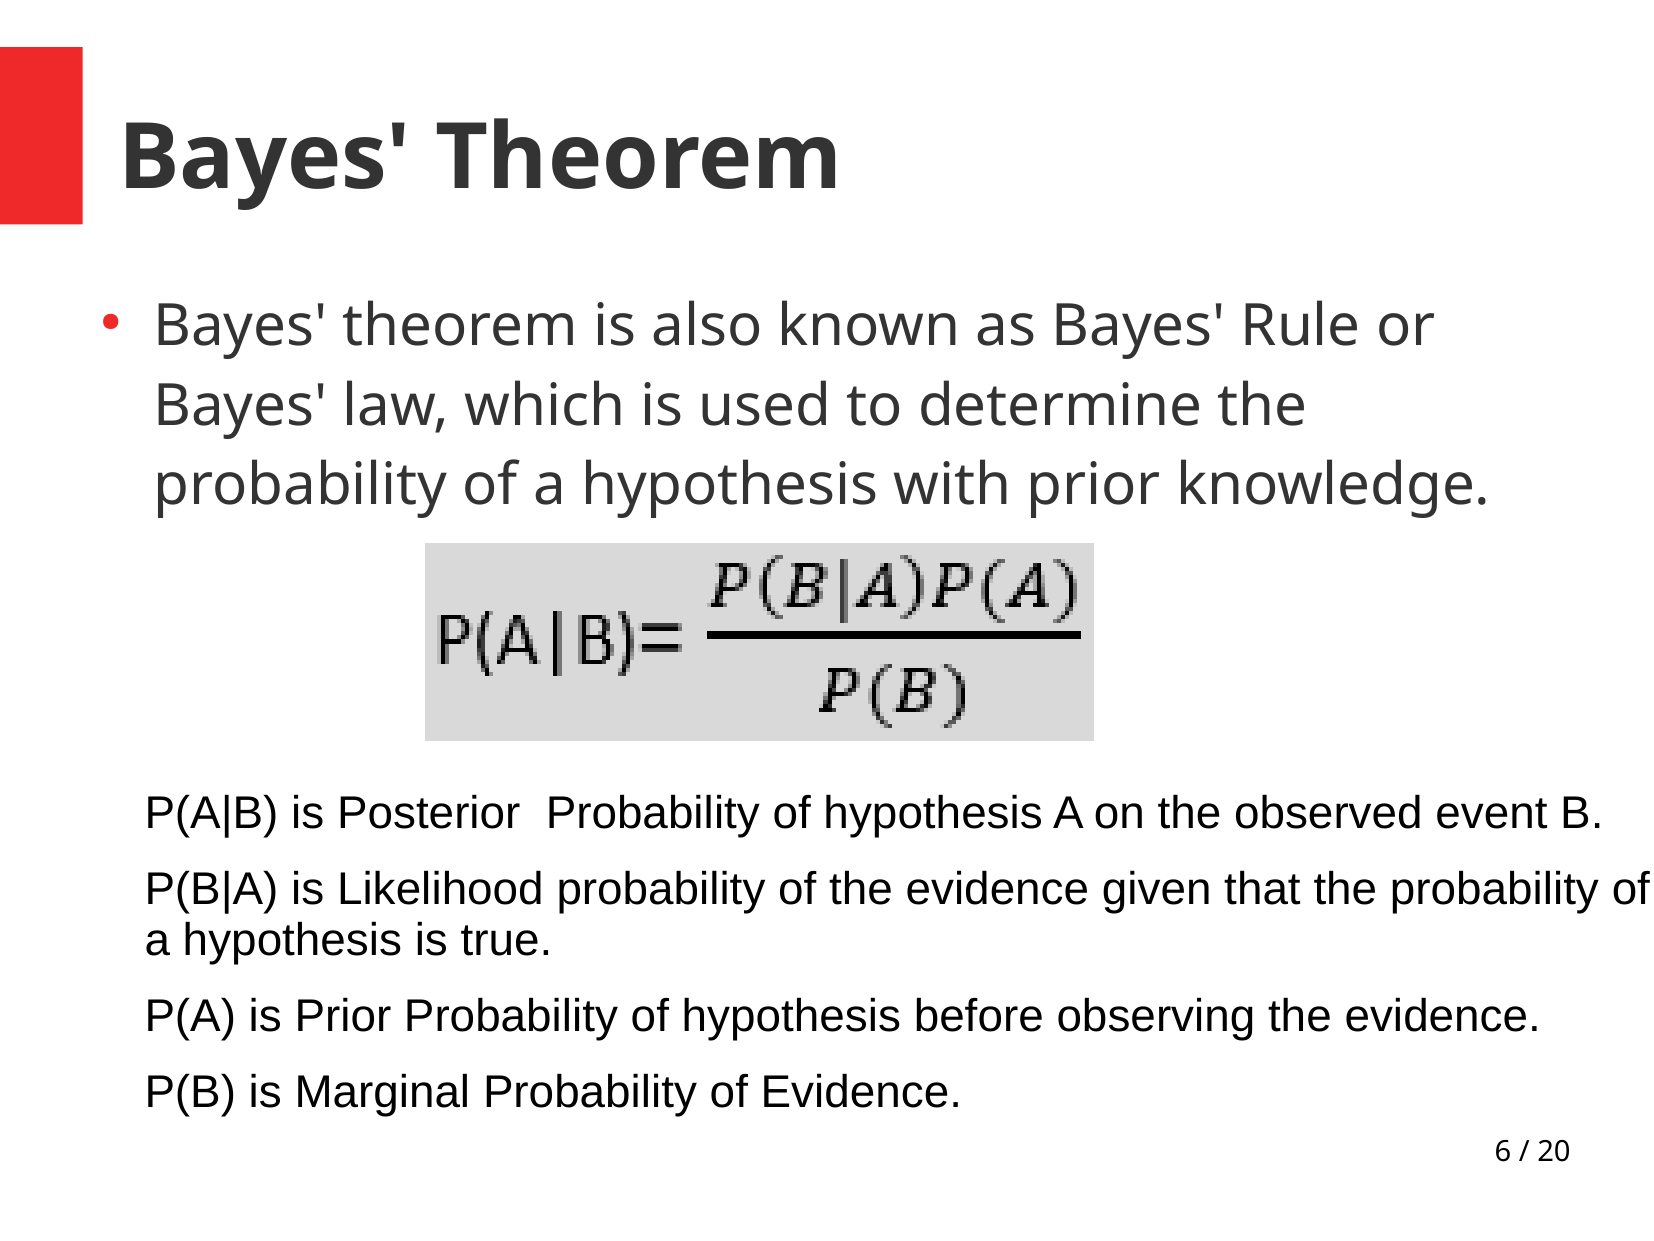

# Bayes' Theorem
Bayes' theorem is also known as Bayes' Rule or Bayes' law, which is used to determine the probability of a hypothesis with prior knowledge.
P(A|B) is Posterior Probability of hypothesis A on the observed event B.
P(B|A) is Likelihood probability of the evidence given that the probability of a hypothesis is true.
P(A) is Prior Probability of hypothesis before observing the evidence.
P(B) is Marginal Probability of Evidence.
6